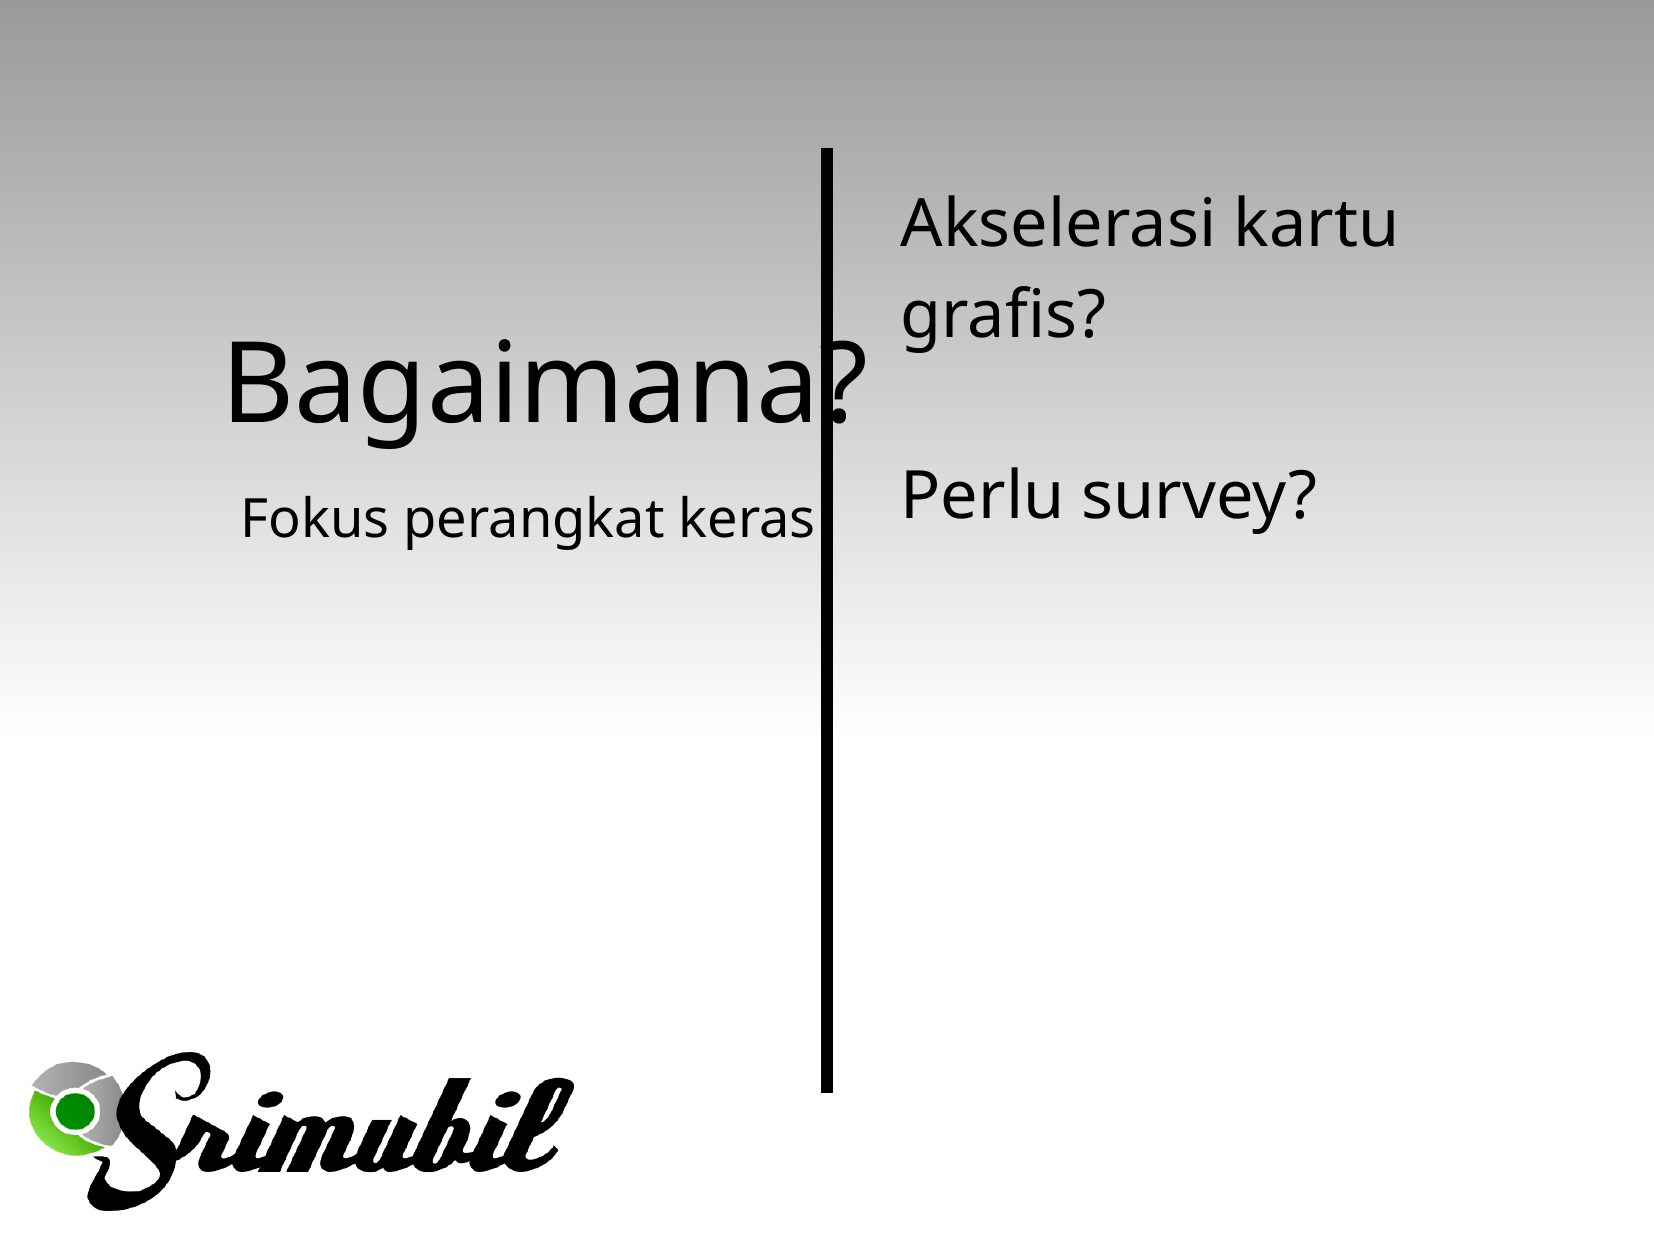

Akselerasi kartu grafis?
Perlu survey?
Bagaimana?
Fokus perangkat keras